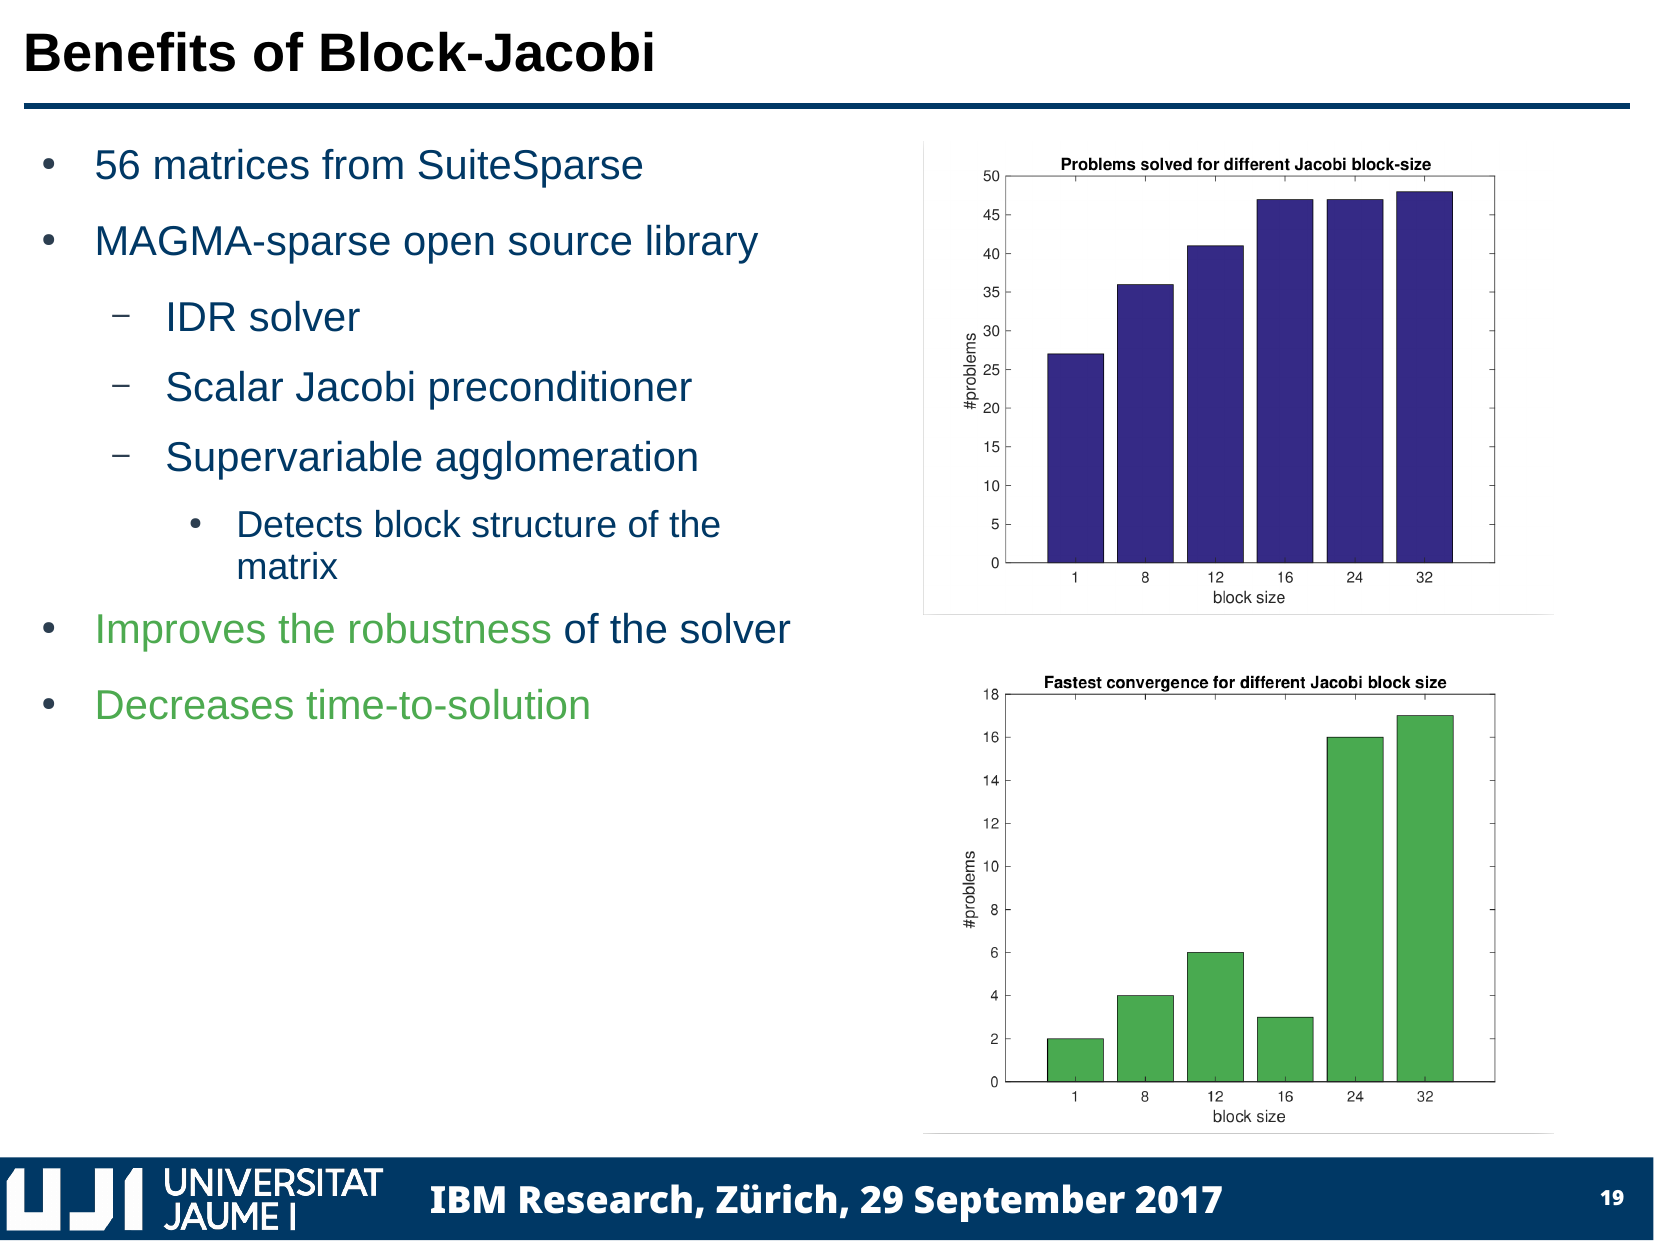

# Benefits of Block-Jacobi
56 matrices from SuiteSparse
MAGMA-sparse open source library
IDR solver
Scalar Jacobi preconditioner
Supervariable agglomeration
Detects block structure of the matrix
Improves the robustness of the solver
Decreases time-to-solution
IBM Research, Zürich, 29 September 2017
19